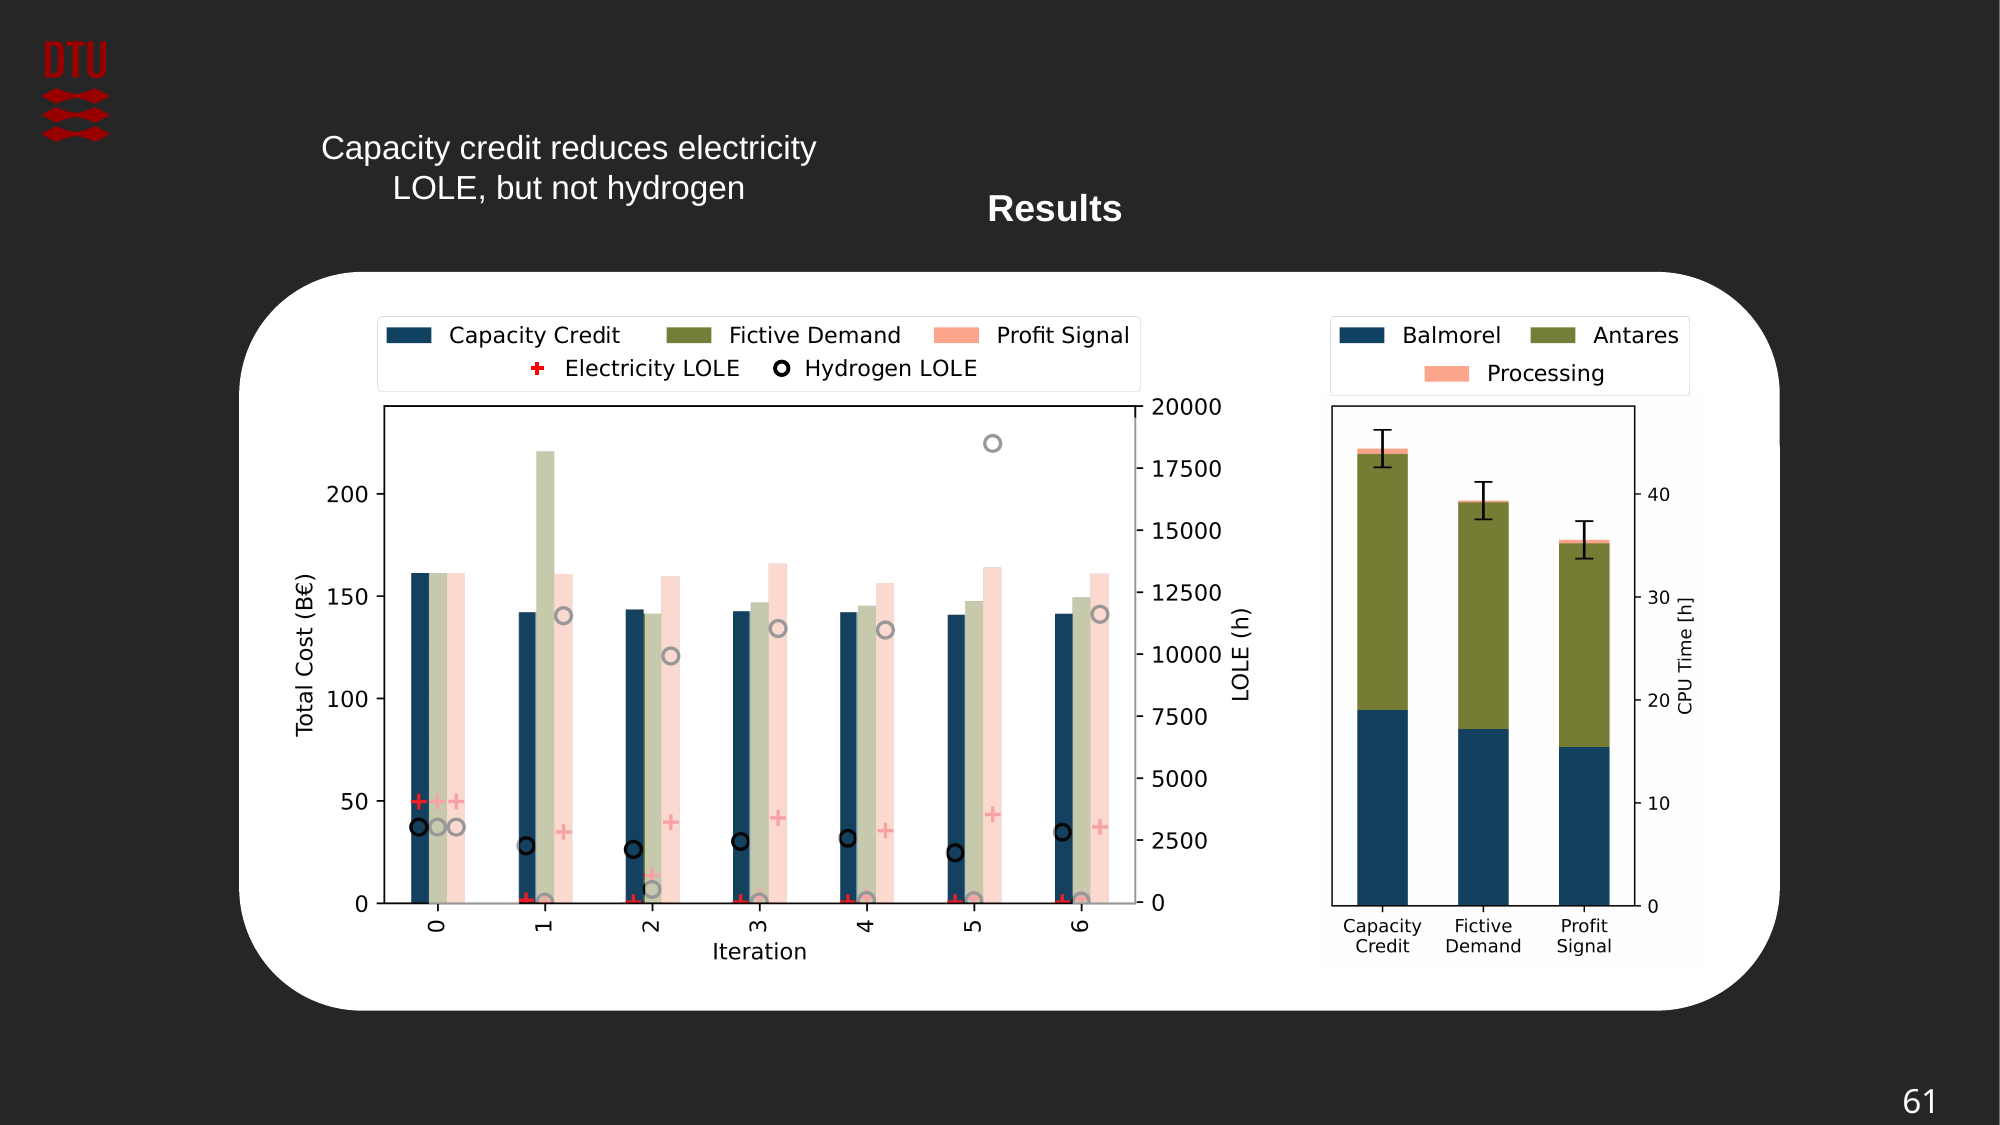

# Results
Capacity credit reduces electricity LOLE, but not hydrogen
61